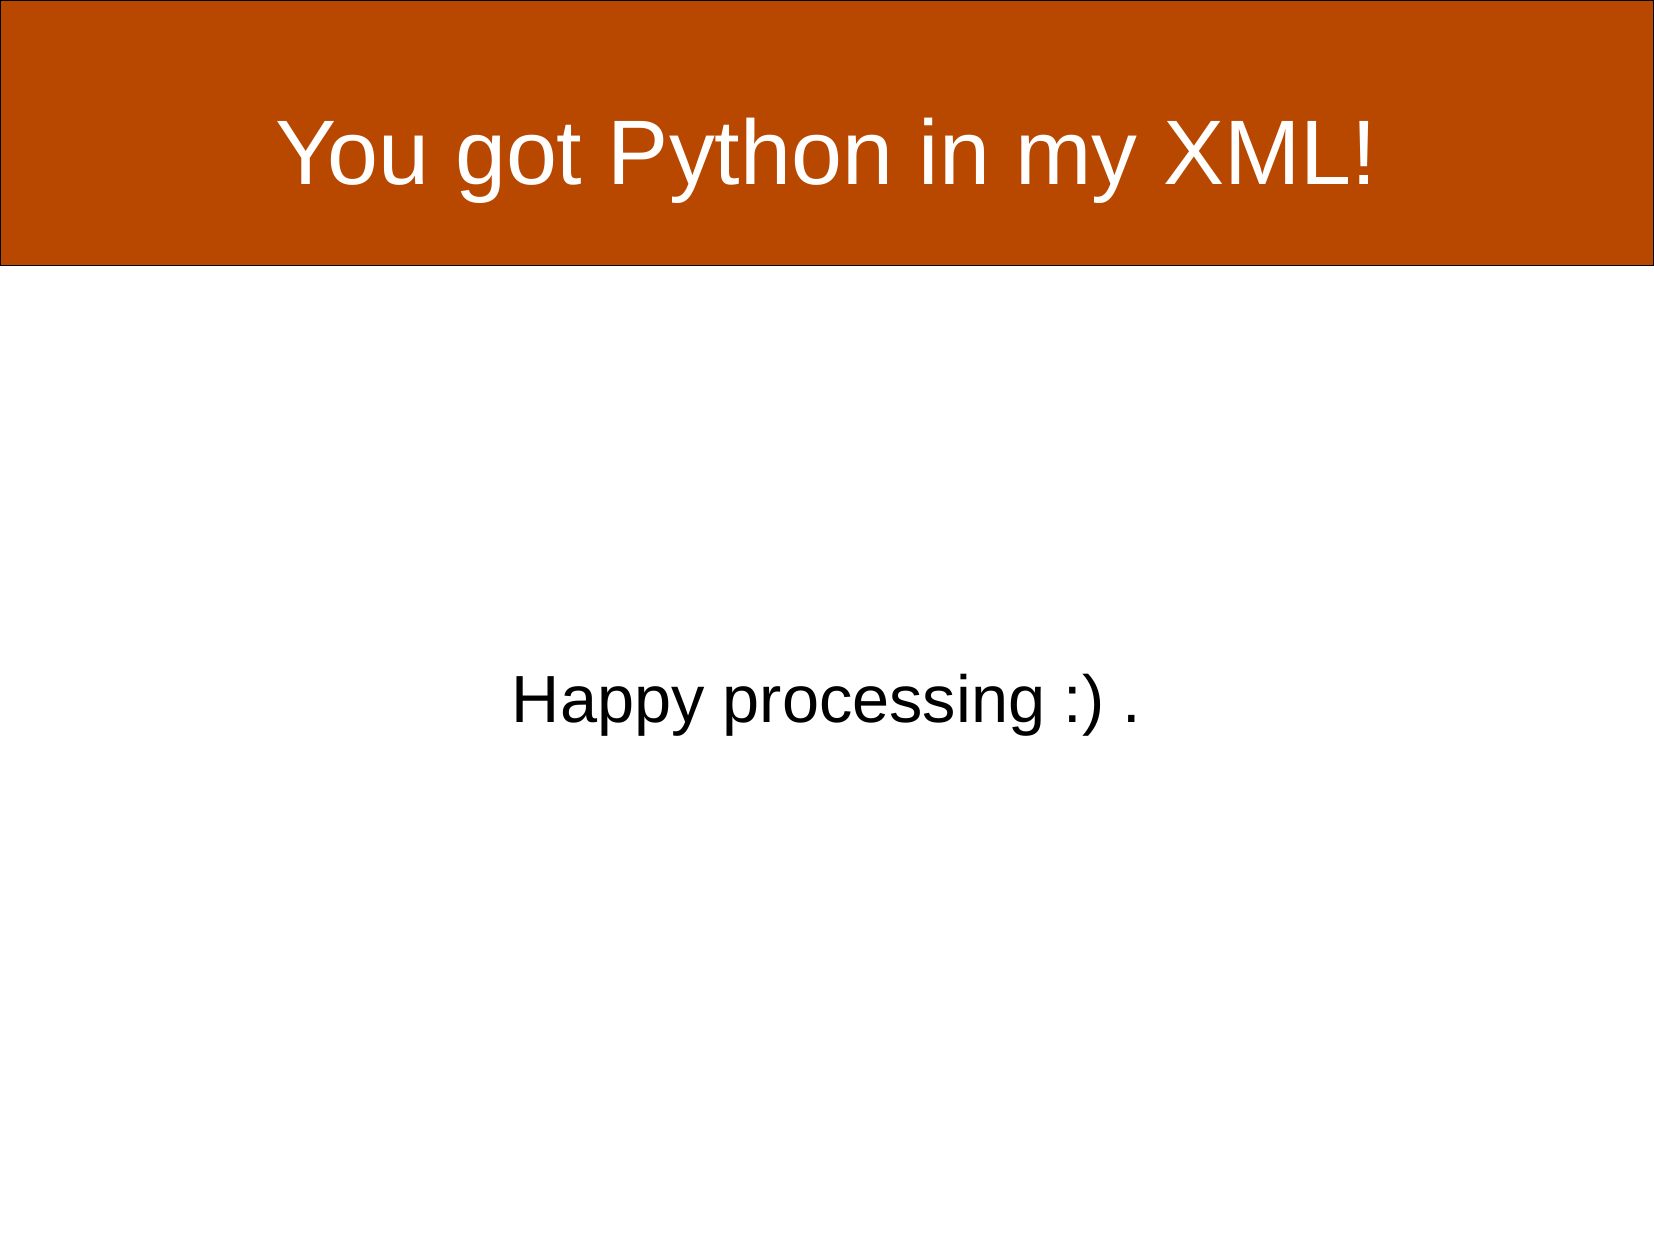

# You got Python in my XML!
Happy processing :) .